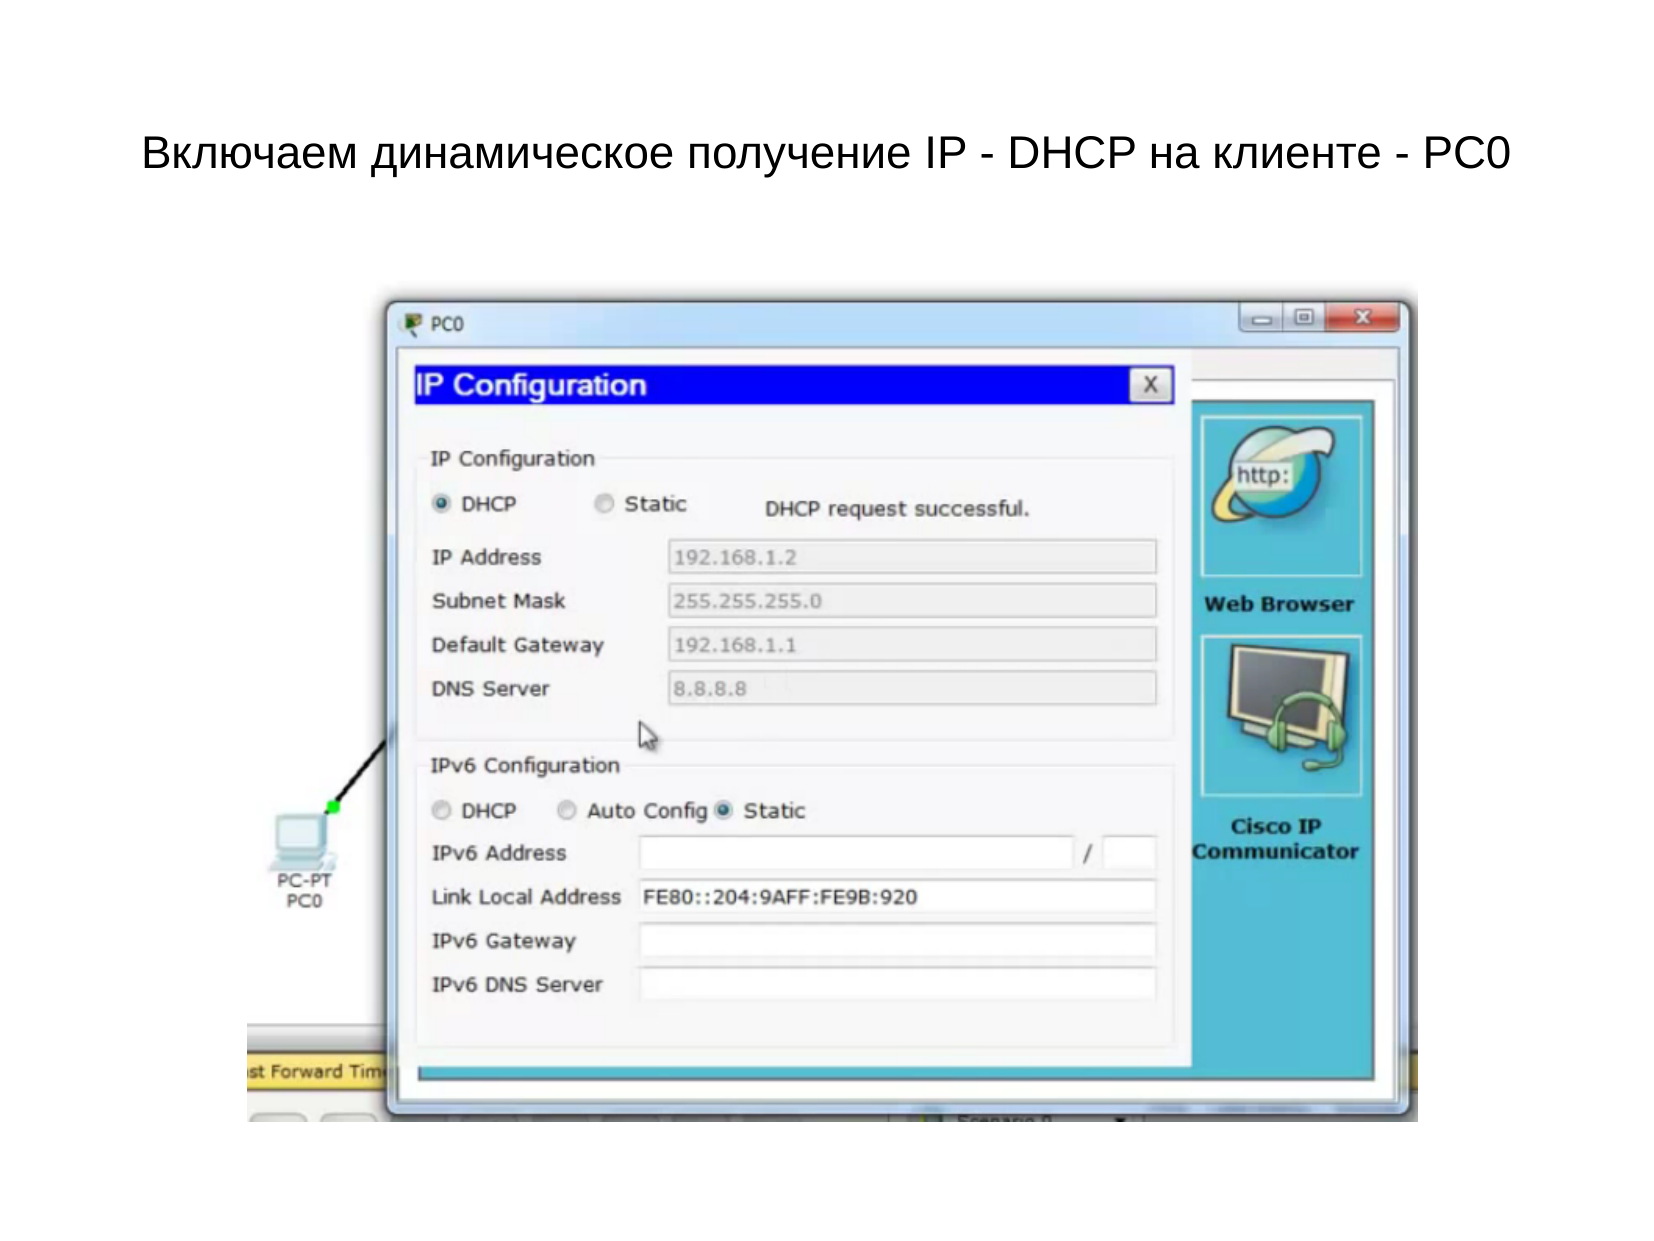

# Включаем динамическое получение IP - DHCP на клиенте - PC0